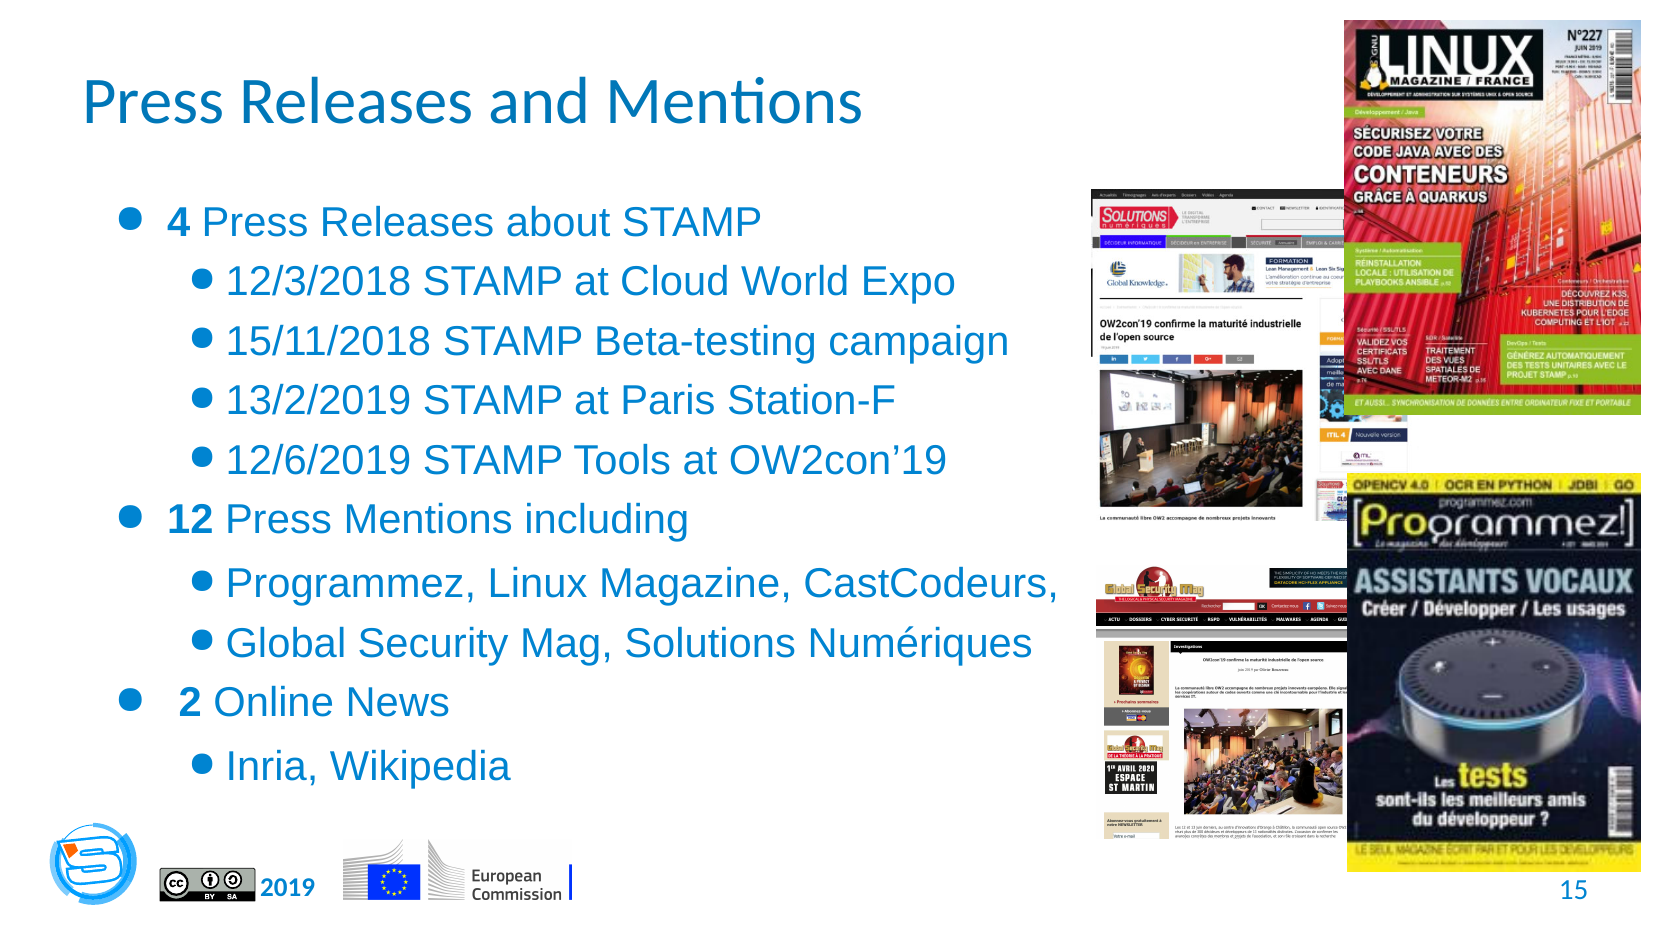

# Press Releases and Mentions
4 Press Releases about STAMP
12/3/2018 STAMP at Cloud World Expo
15/11/2018 STAMP Beta-testing campaign
13/2/2019 STAMP at Paris Station-F
12/6/2019 STAMP Tools at OW2con’19
12 Press Mentions including
Programmez, Linux Magazine, CastCodeurs,
Global Security Mag, Solutions Numériques
 2 Online News
Inria, Wikipedia
15